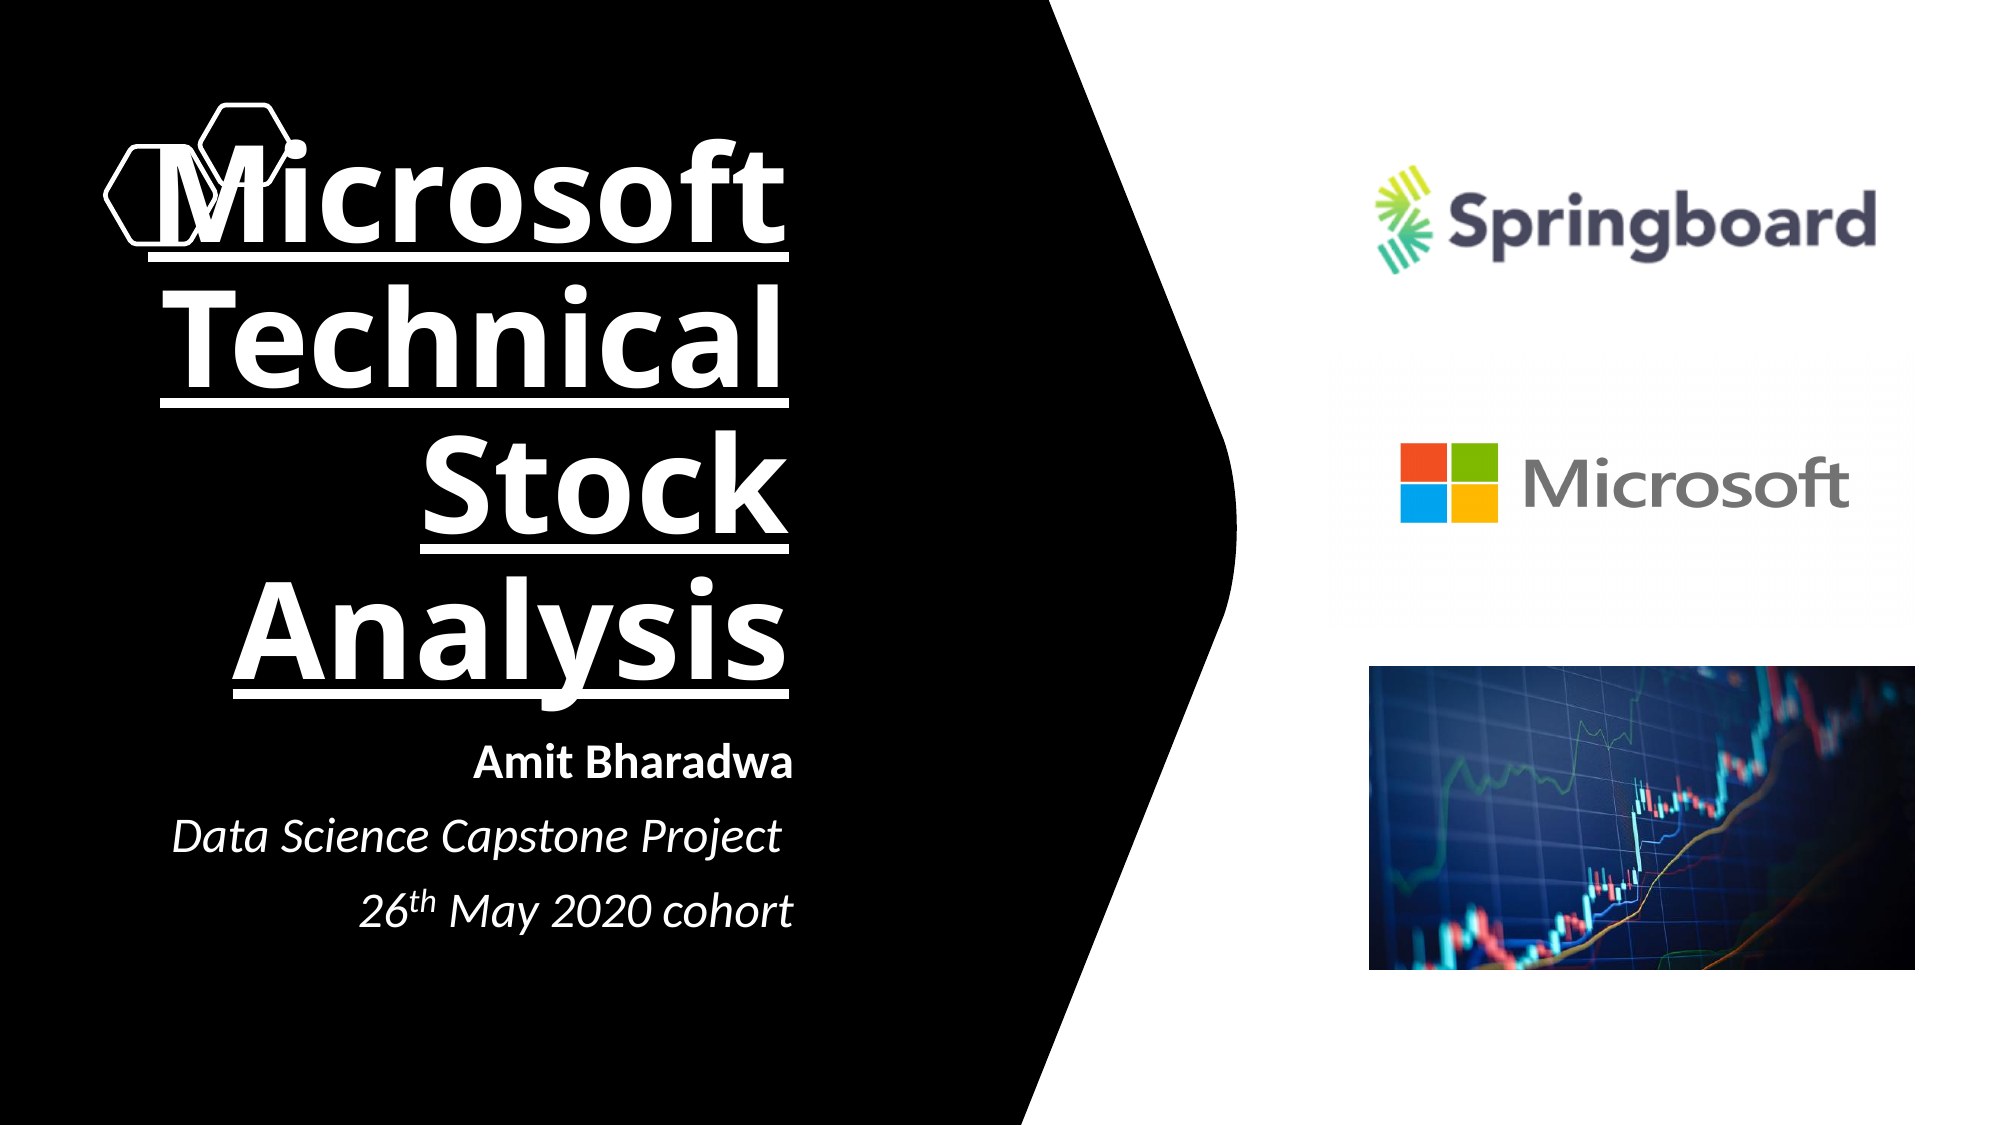

# Microsoft Technical Stock Analysis
Amit Bharadwa
Data Science Capstone Project
26th May 2020 cohort